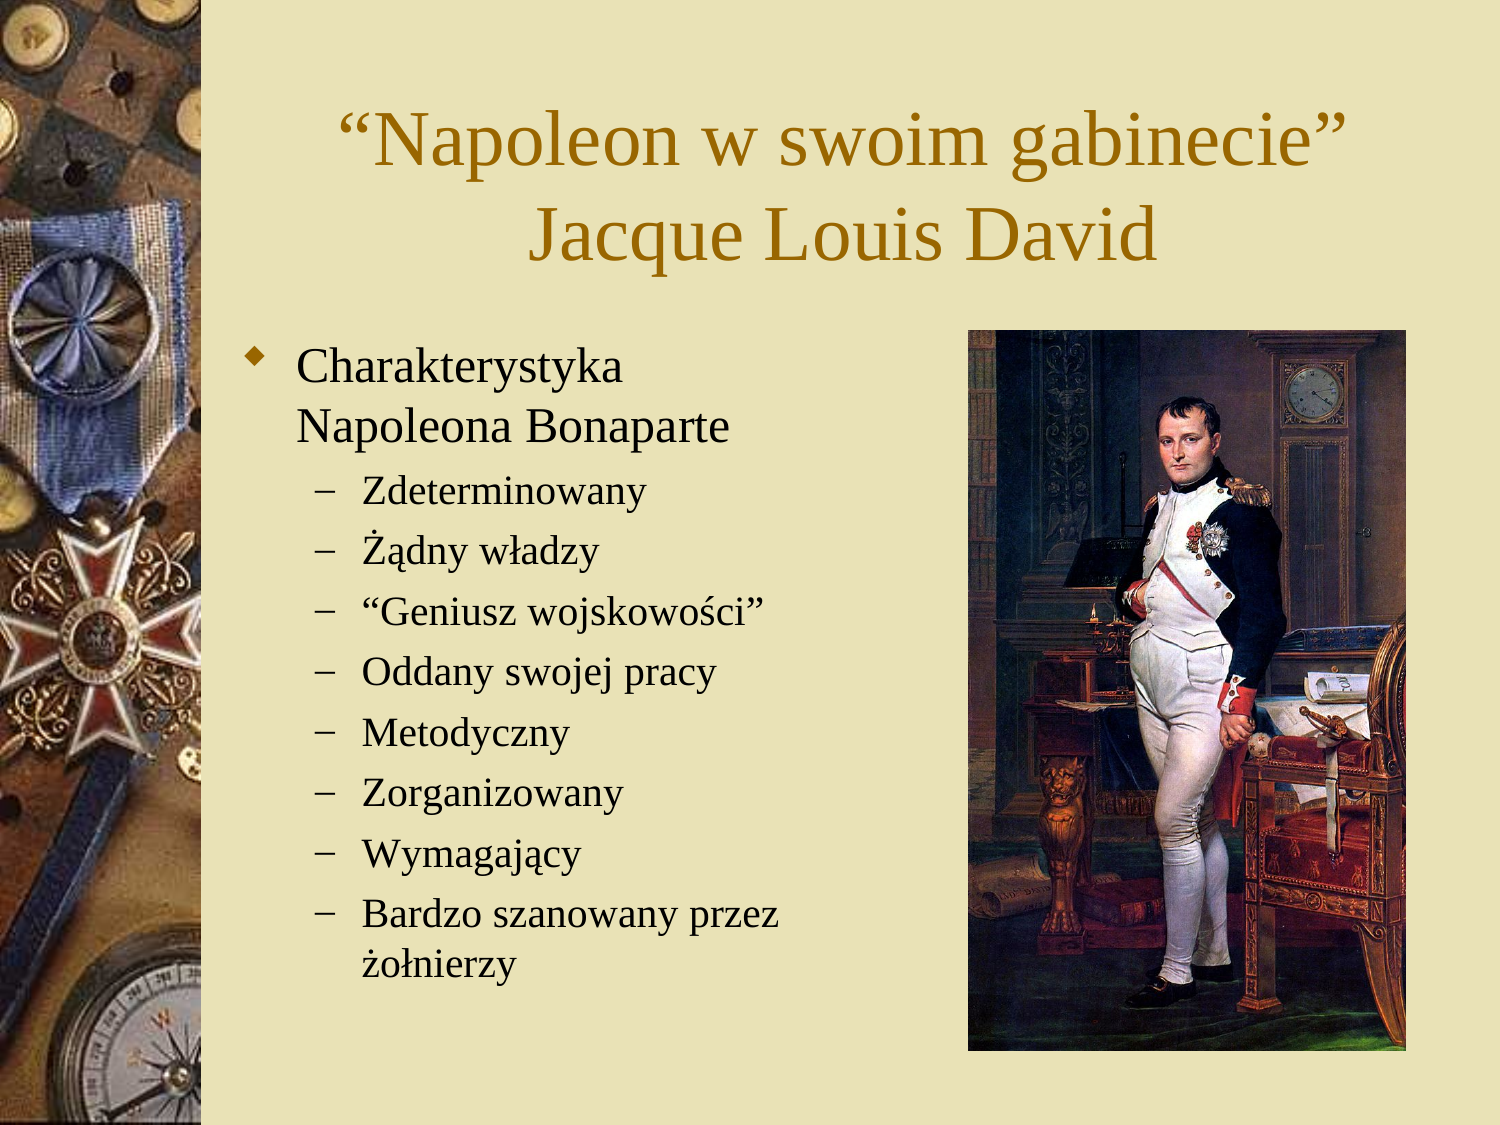

“Napoleon w swoim gabinecie”
Jacque Louis David
Charakterystyka Napoleona Bonaparte
Zdeterminowany
Żądny władzy
“Geniusz wojskowości”
Oddany swojej pracy
Metodyczny
Zorganizowany
Wymagający
Bardzo szanowany przez żołnierzy